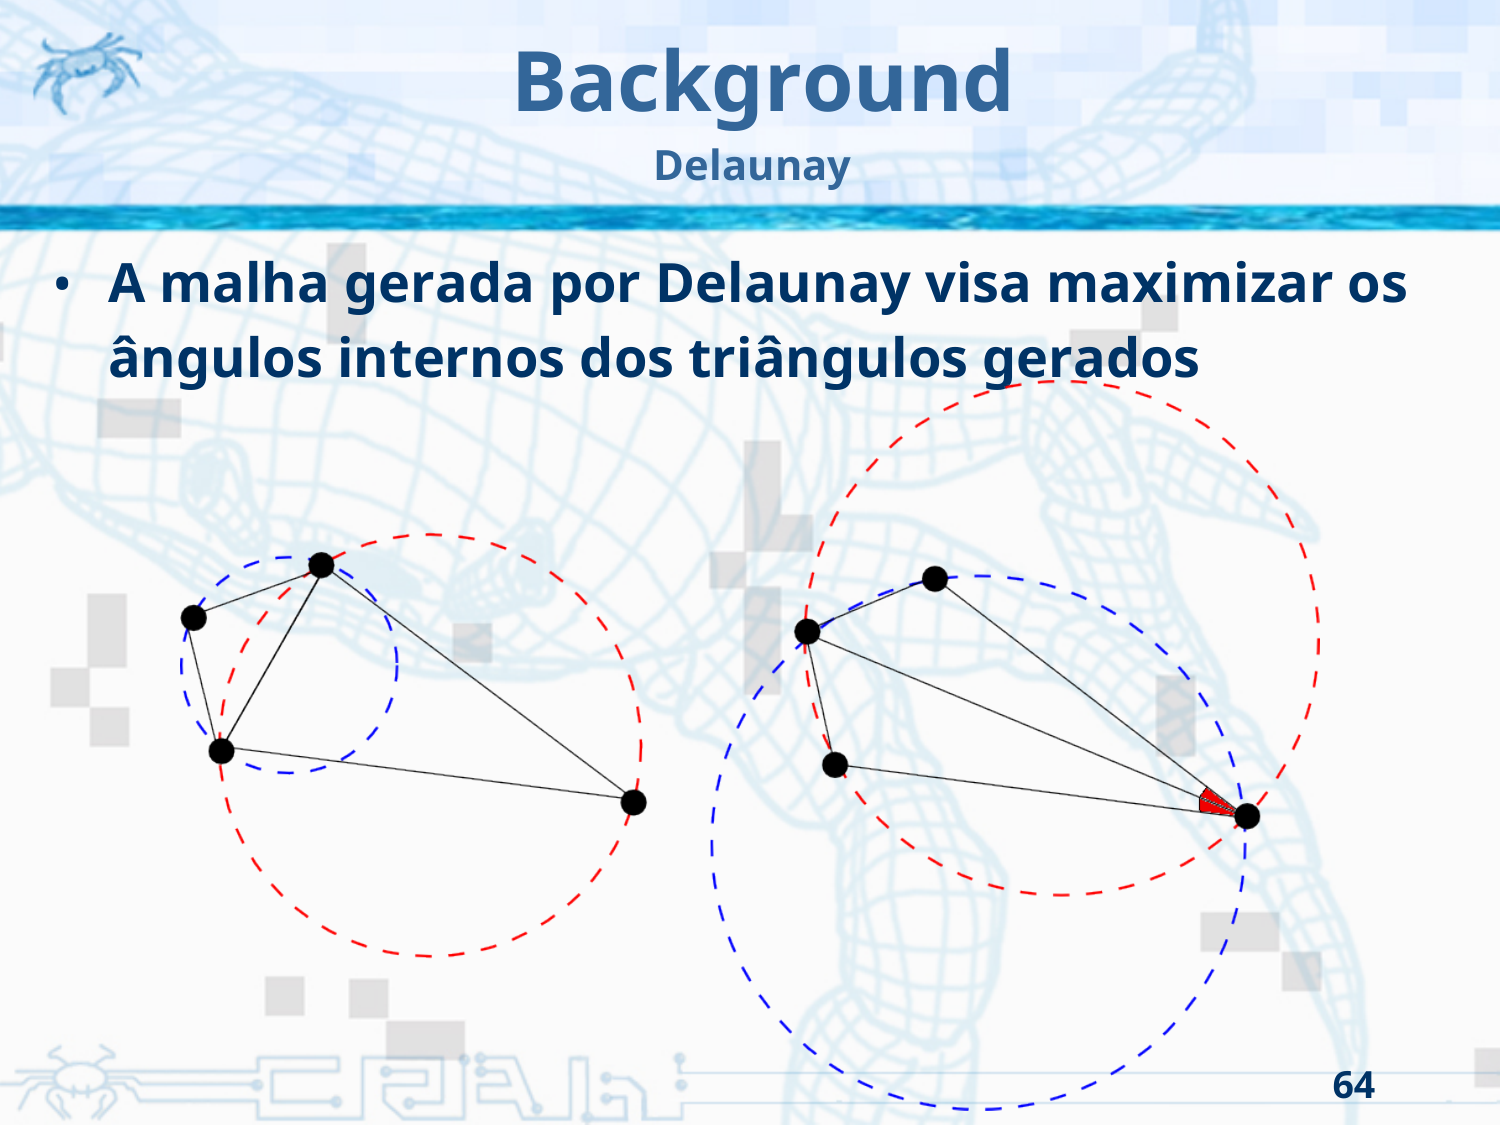

Background
Delaunay
A malha gerada por Delaunay visa maximizar os ângulos internos dos triângulos gerados